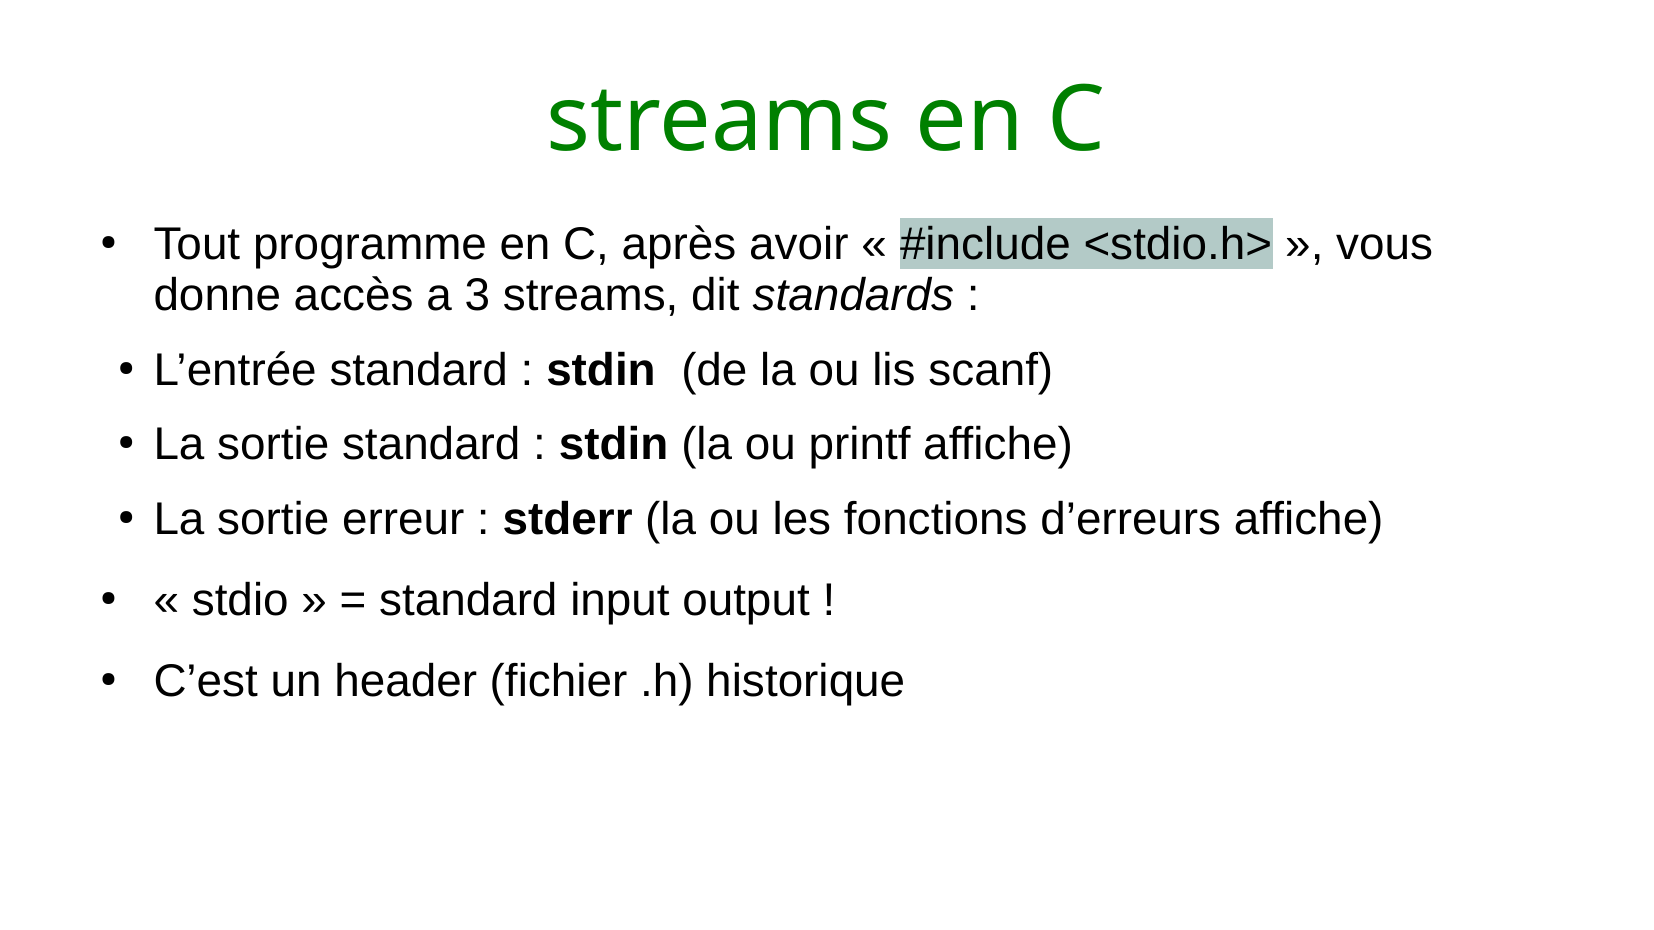

# streams en C
Tout programme en C, après avoir « #include <stdio.h> », vous donne accès a 3 streams, dit standards :
L’entrée standard : stdin (de la ou lis scanf)
La sortie standard : stdin (la ou printf affiche)
La sortie erreur : stderr (la ou les fonctions d’erreurs affiche)
« stdio » = standard input output !
C’est un header (fichier .h) historique